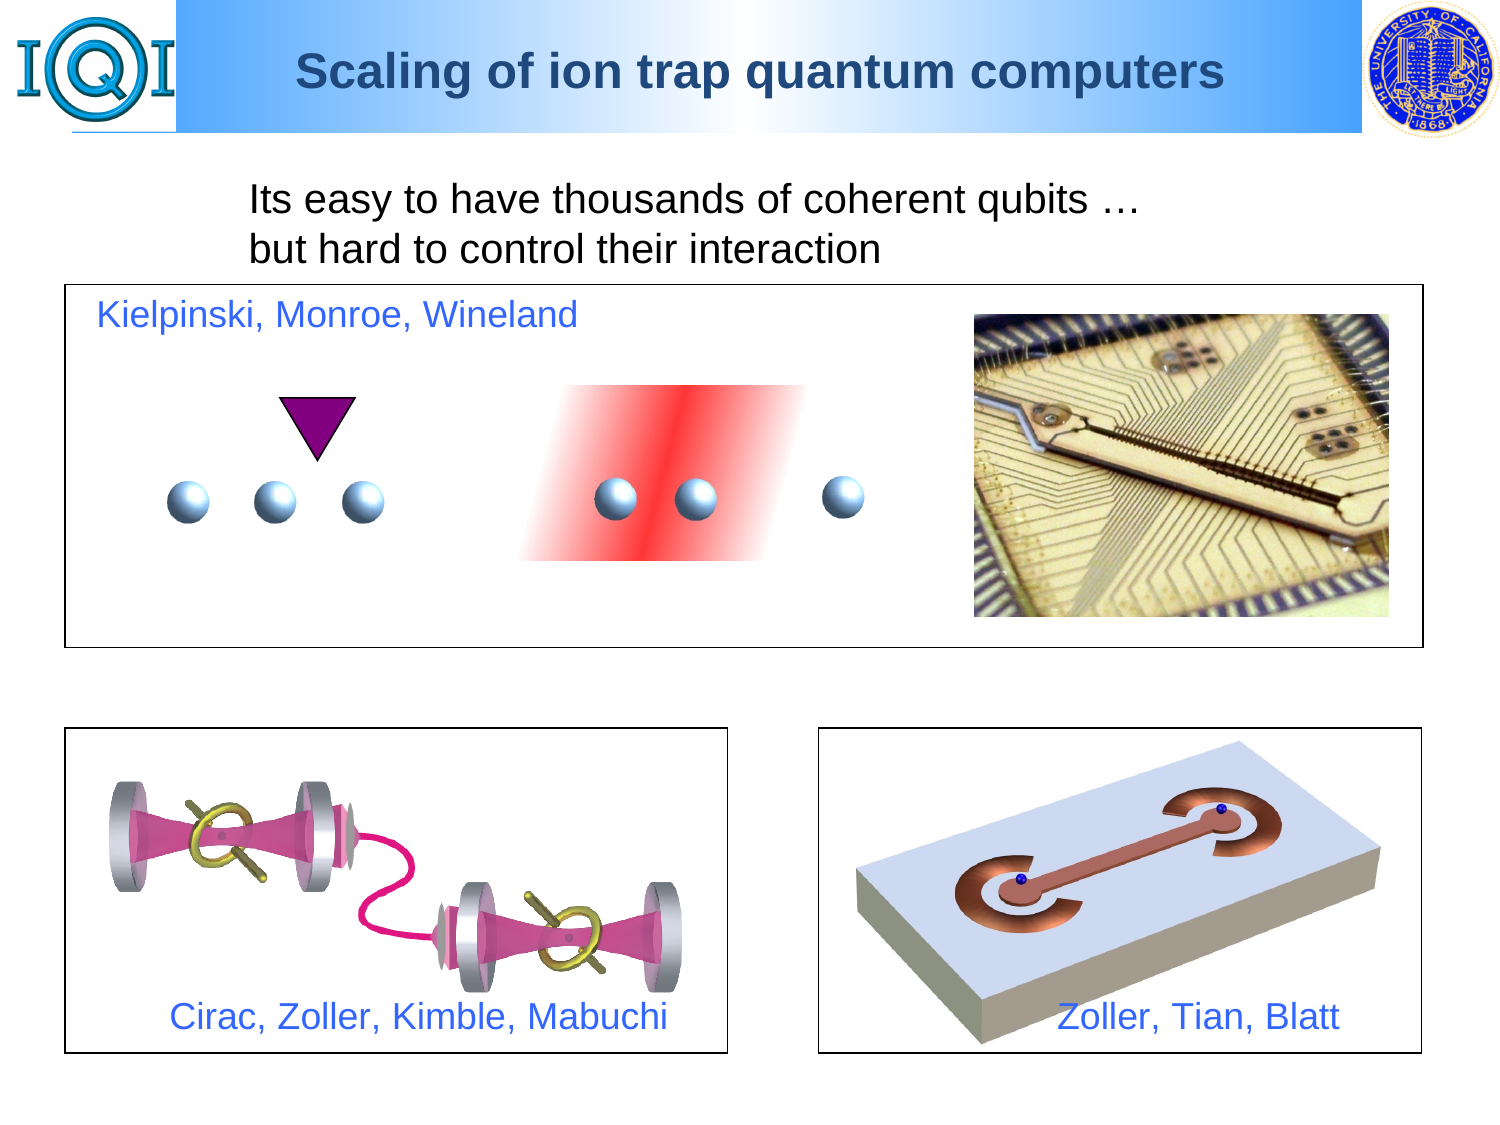

Scaling of ion trap quantum computers
Its easy to have thousands of coherent qubits …
but hard to control their interaction
Kielpinski, Monroe, Wineland
Cirac, Zoller, Kimble, Mabuchi
Zoller, Tian, Blatt